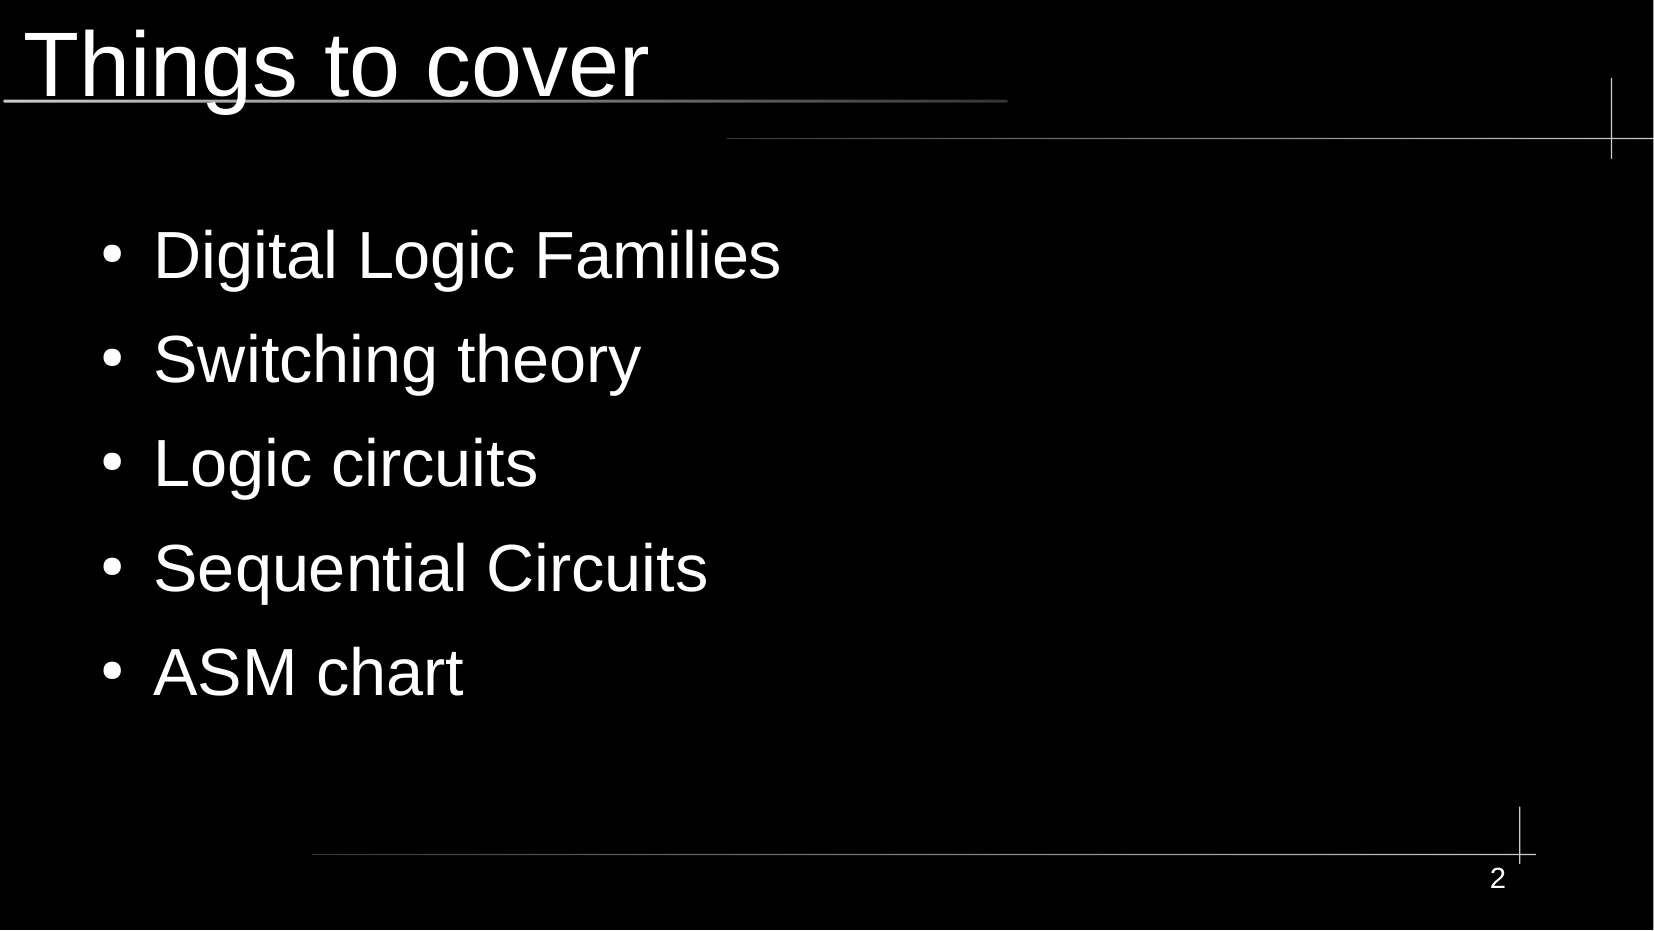

# Things to cover
Digital Logic Families
Switching theory
Logic circuits
Sequential Circuits
ASM chart
2